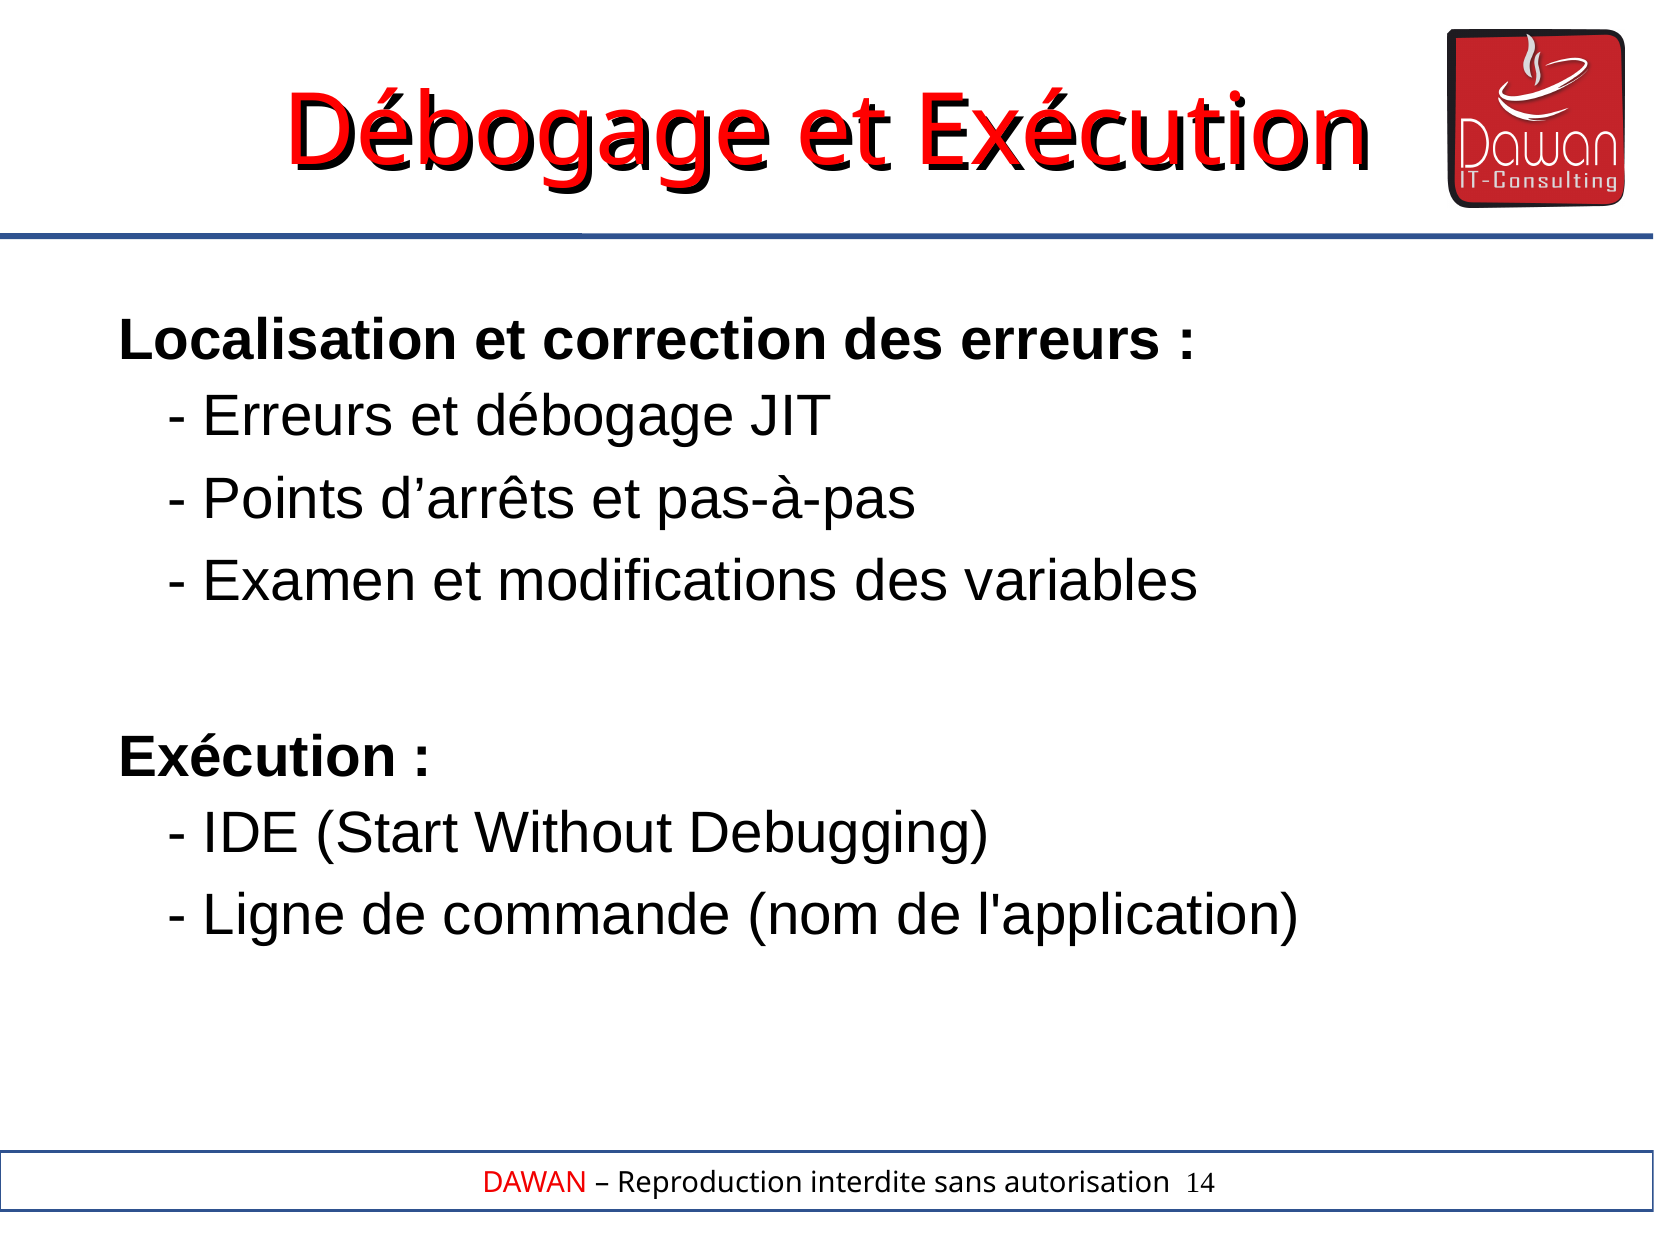

Débogage et Exécution
Localisation et correction des erreurs :
 - Erreurs et débogage JIT
 - Points d’arrêts et pas-à-pas
 - Examen et modifications des variables
Exécution :
 - IDE (Start Without Debugging)
 - Ligne de commande (nom de l'application)